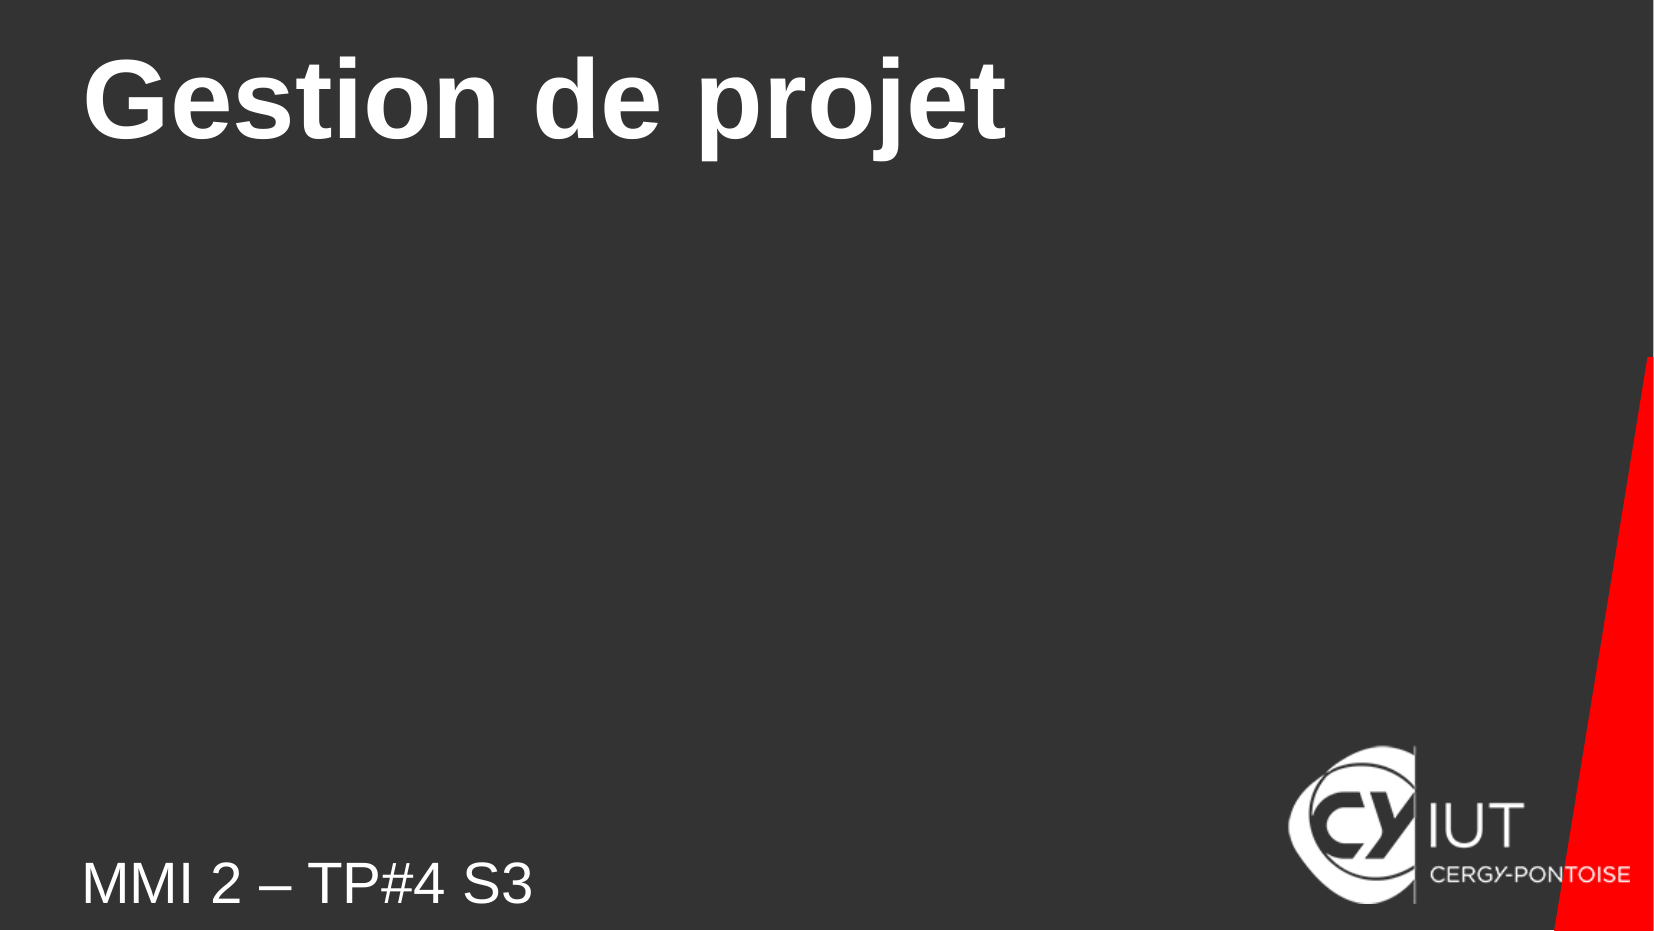

# Gestion de projet
MMI 2 – TP#4 S3